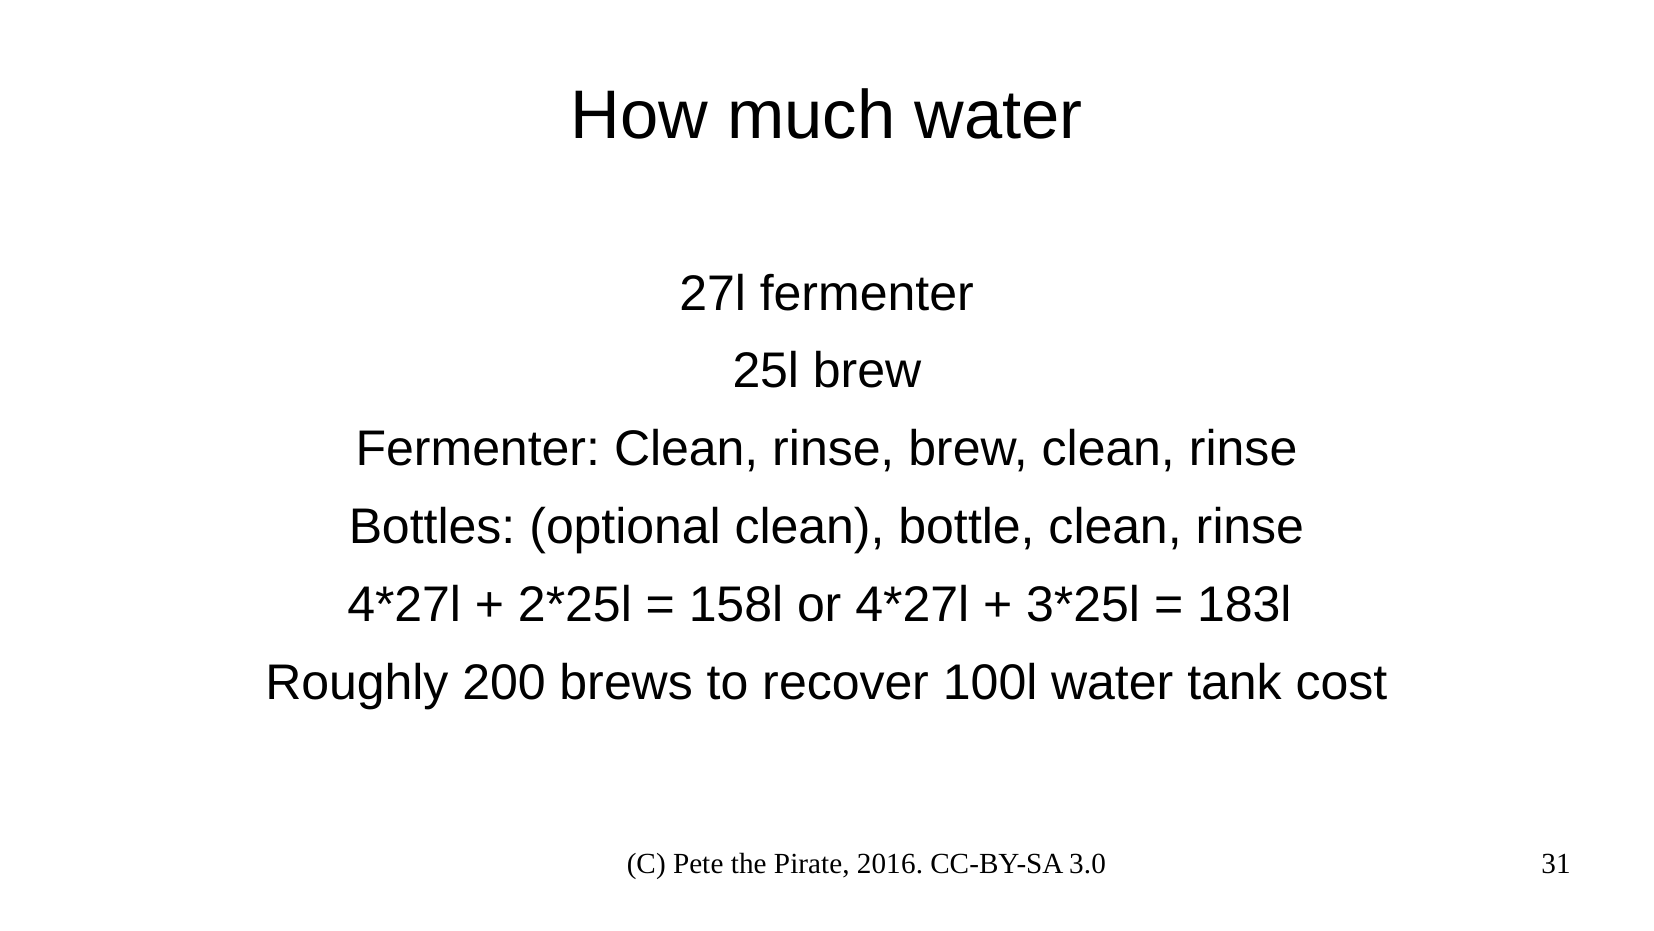

# How much water
27l fermenter
25l brew
Fermenter: Clean, rinse, brew, clean, rinse
Bottles: (optional clean), bottle, clean, rinse
4*27l + 2*25l = 158l or 4*27l + 3*25l = 183l
Roughly 200 brews to recover 100l water tank cost
(C) Pete the Pirate, 2016. CC-BY-SA 3.0
31